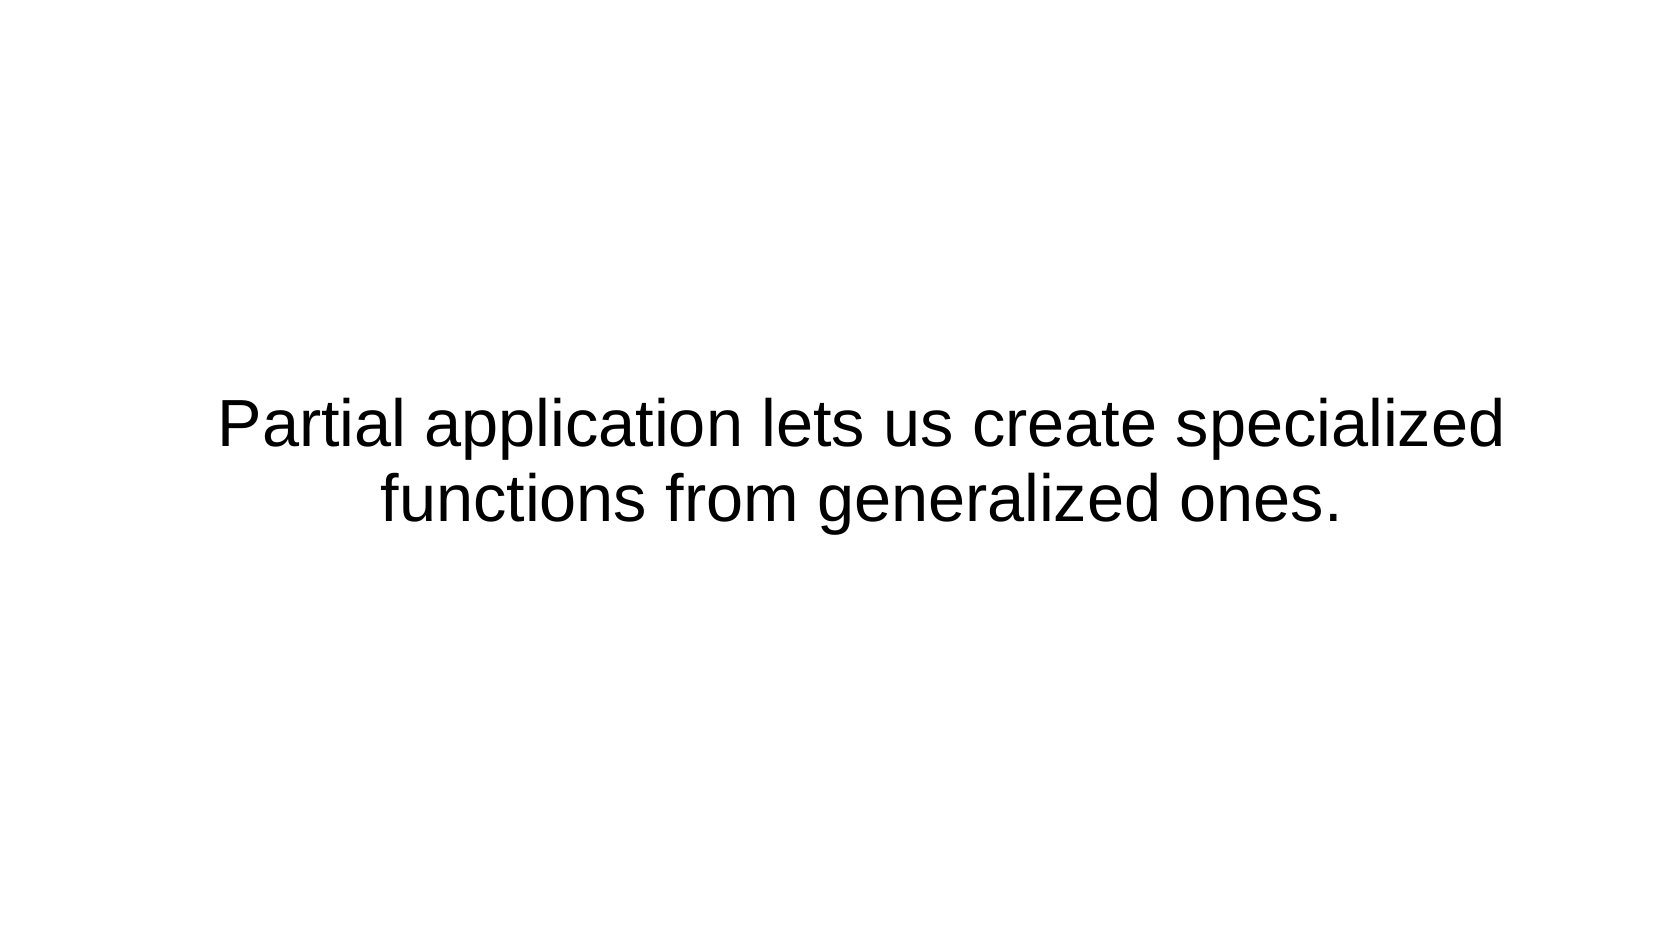

# Partial application lets us create specialized functions from generalized ones.